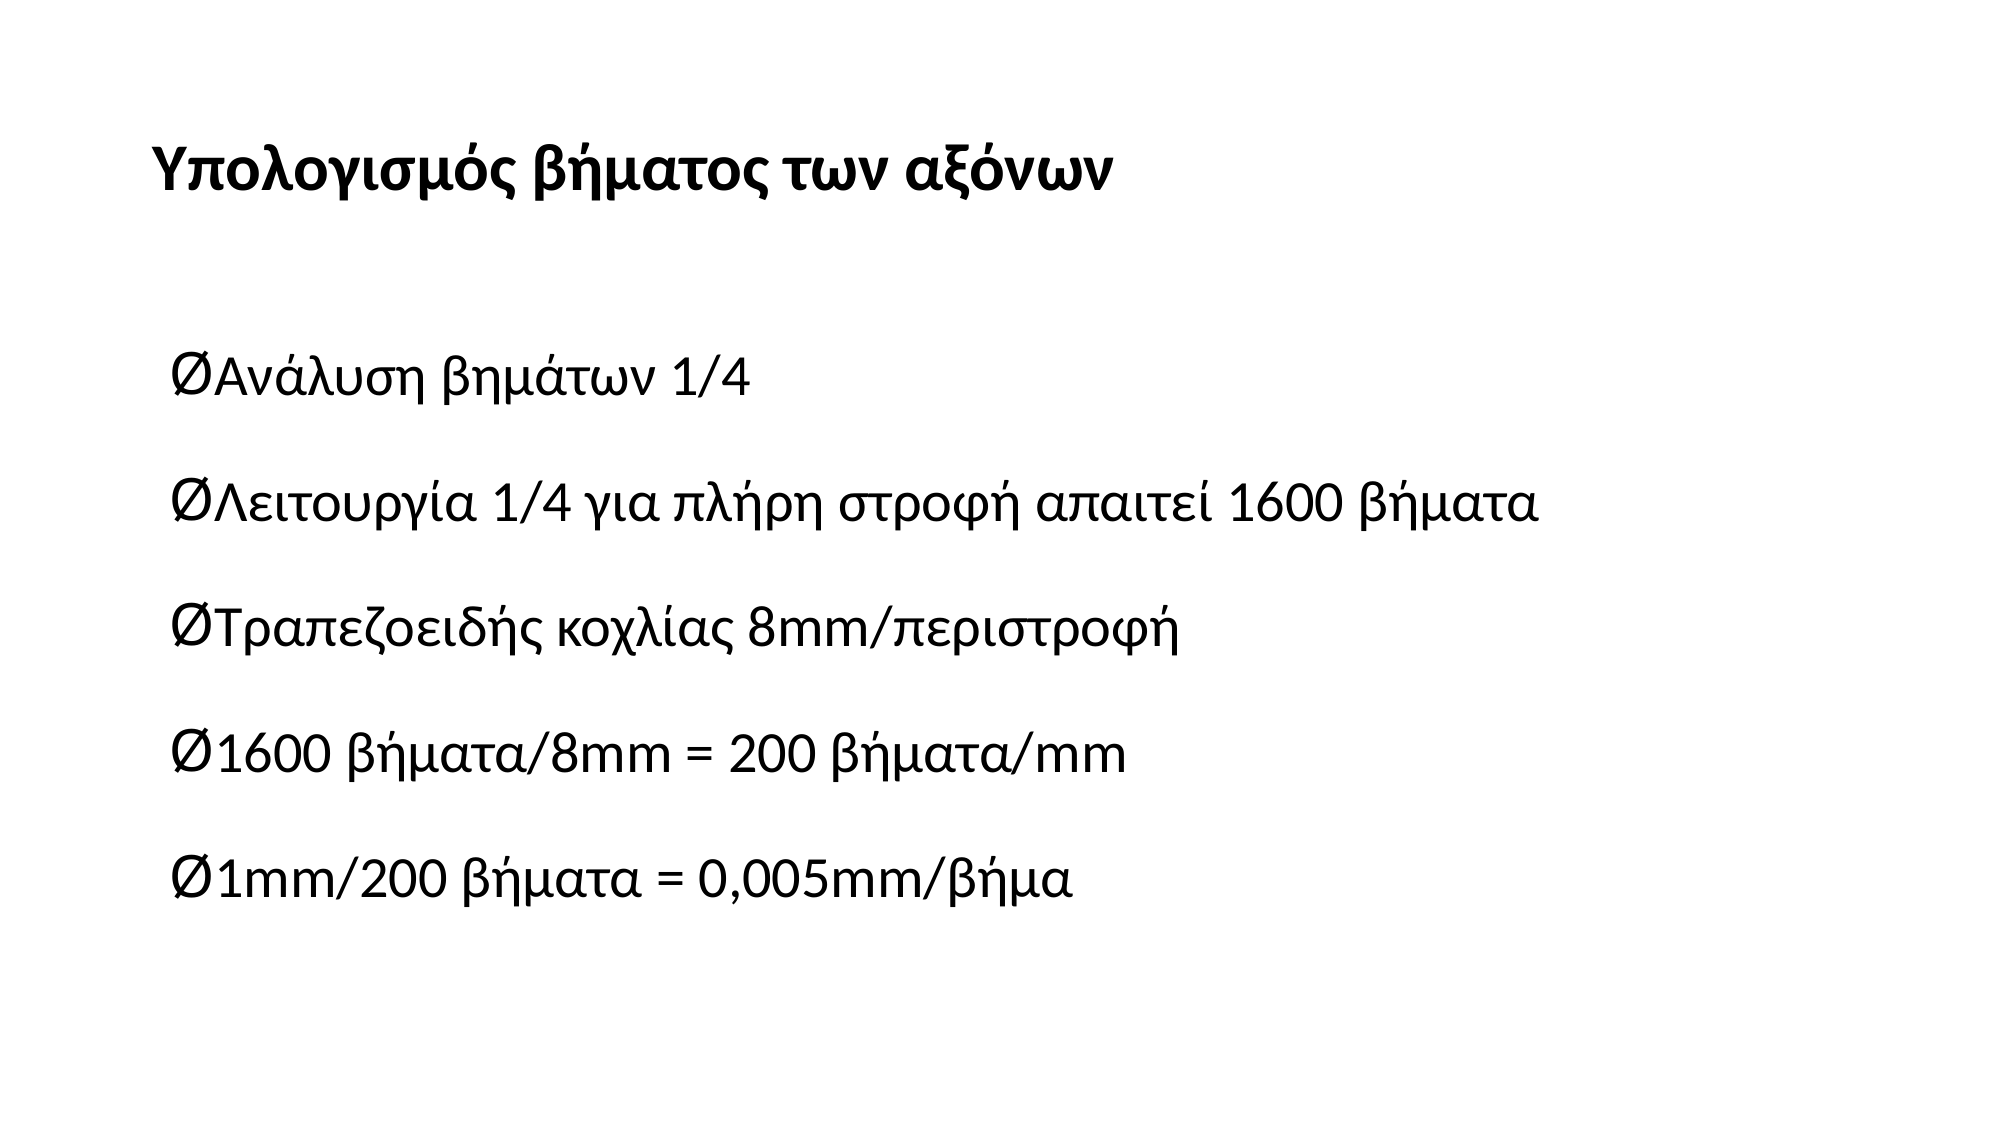

# Υπολογισμός βήματος των αξόνων
Ανάλυση βημάτων 1/4
Λειτουργία 1/4 για πλήρη στροφή απαιτεί 1600 βήματα
Τραπεζοειδής κοχλίας 8mm/περιστροφή
1600 βήματα/8mm = 200 βήματα/mm
1mm/200 βήματα = 0,005mm/βήμα